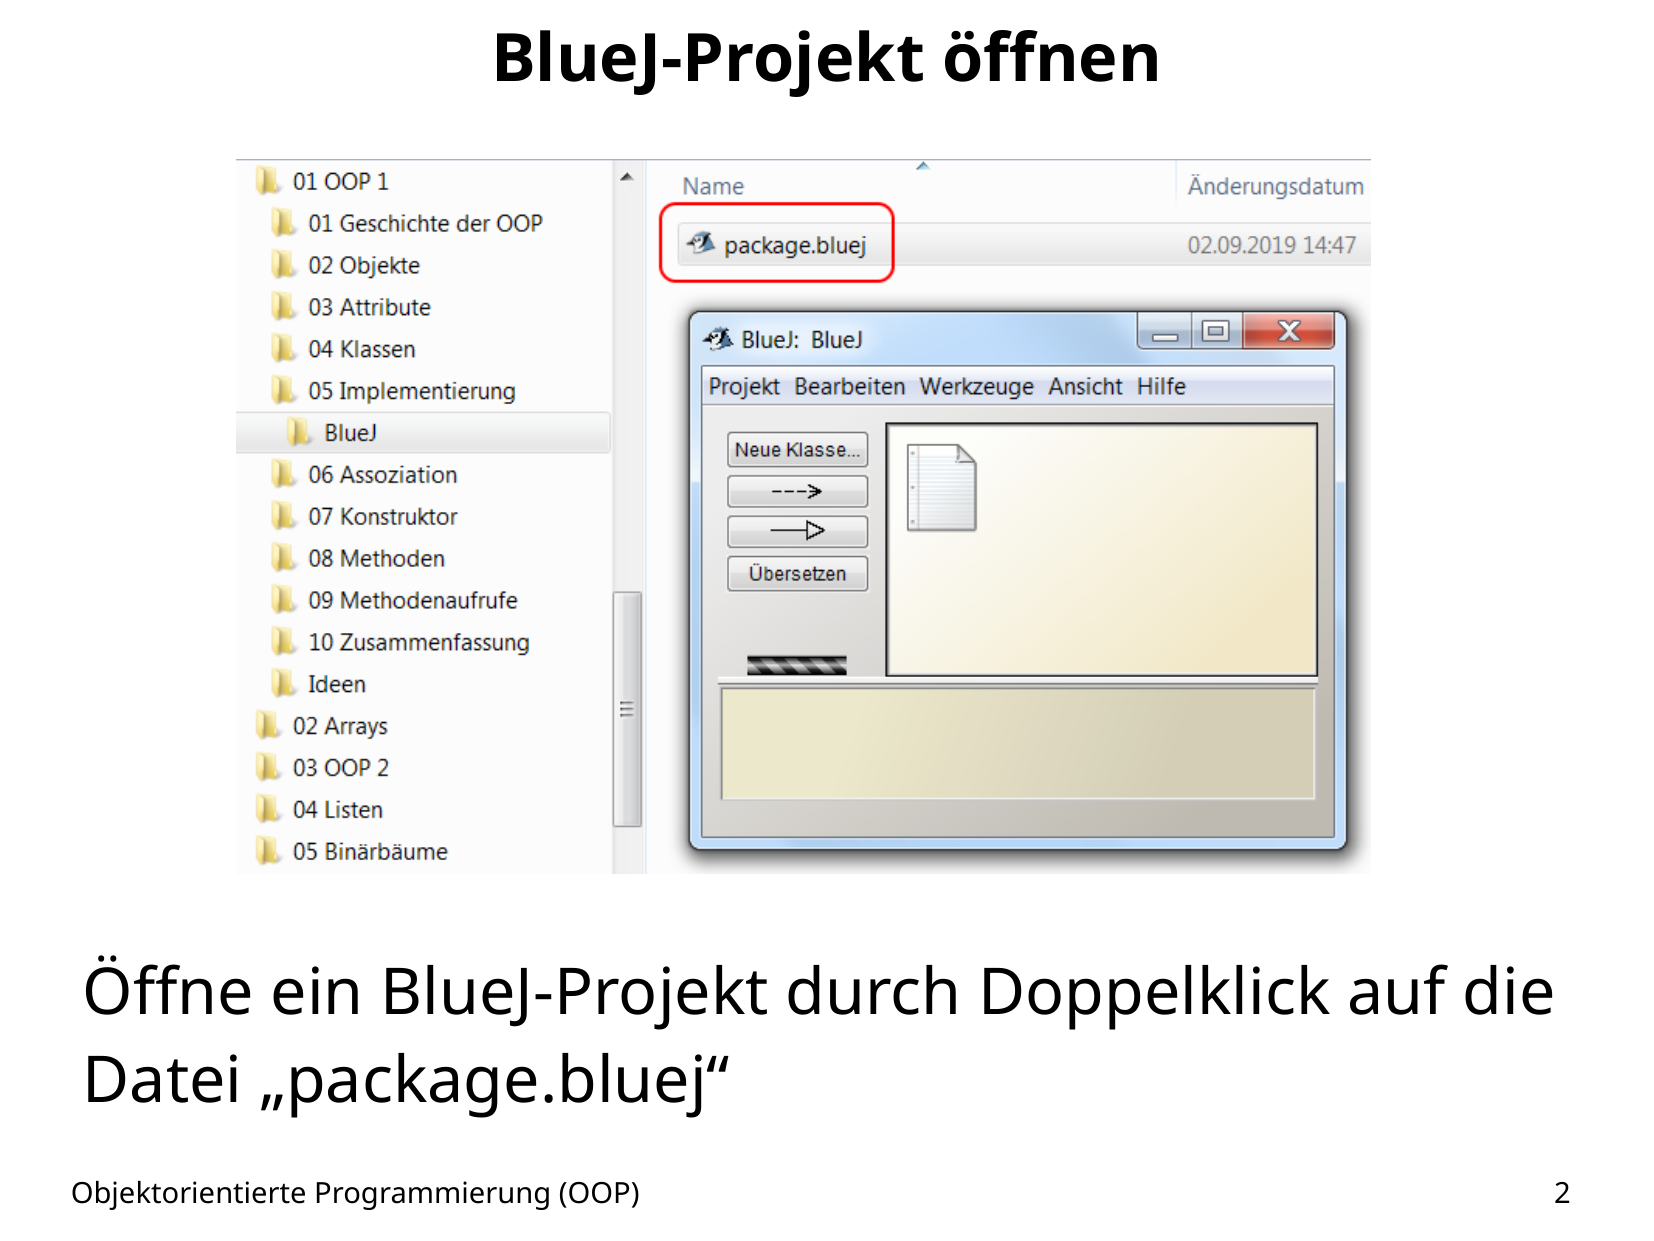

# BlueJ-Projekt öffnen
Öffne ein BlueJ-Projekt durch Doppelklick auf die Datei „package.bluej“
Objektorientierte Programmierung (OOP)
2